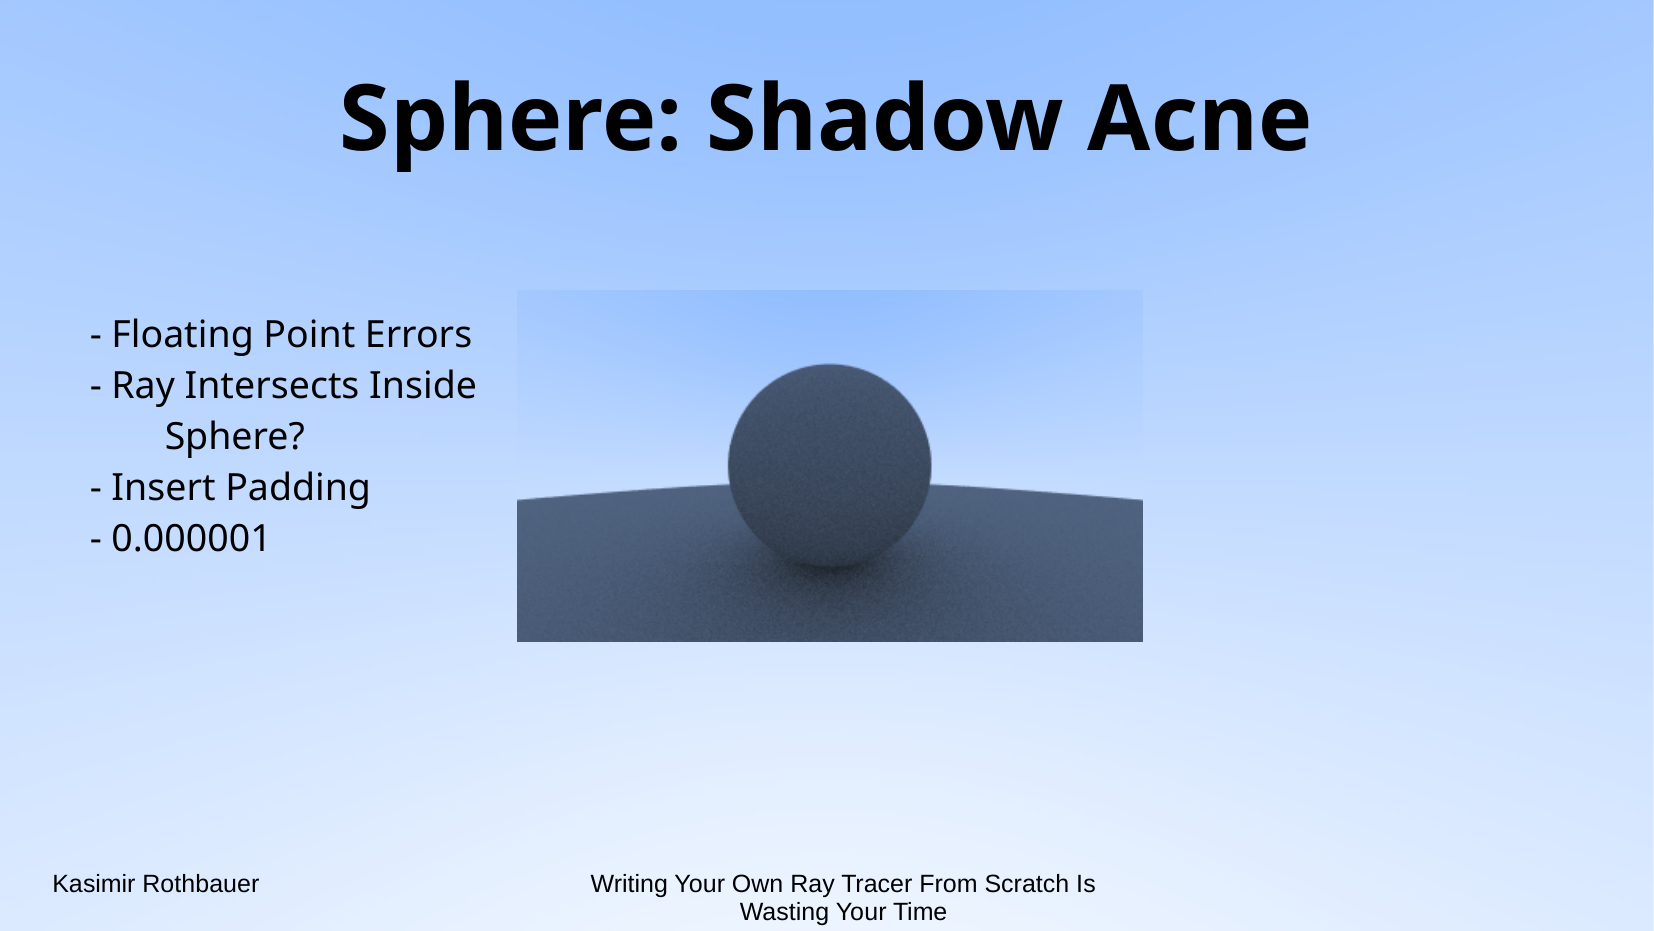

# Sphere: Shadow Acne
- Floating Point Errors
- Ray Intersects Inside
	Sphere?
- Insert Padding
- 0.000001
Writing Your Own Ray Tracer From Scratch Is Wasting Your Time
Kasimir Rothbauer